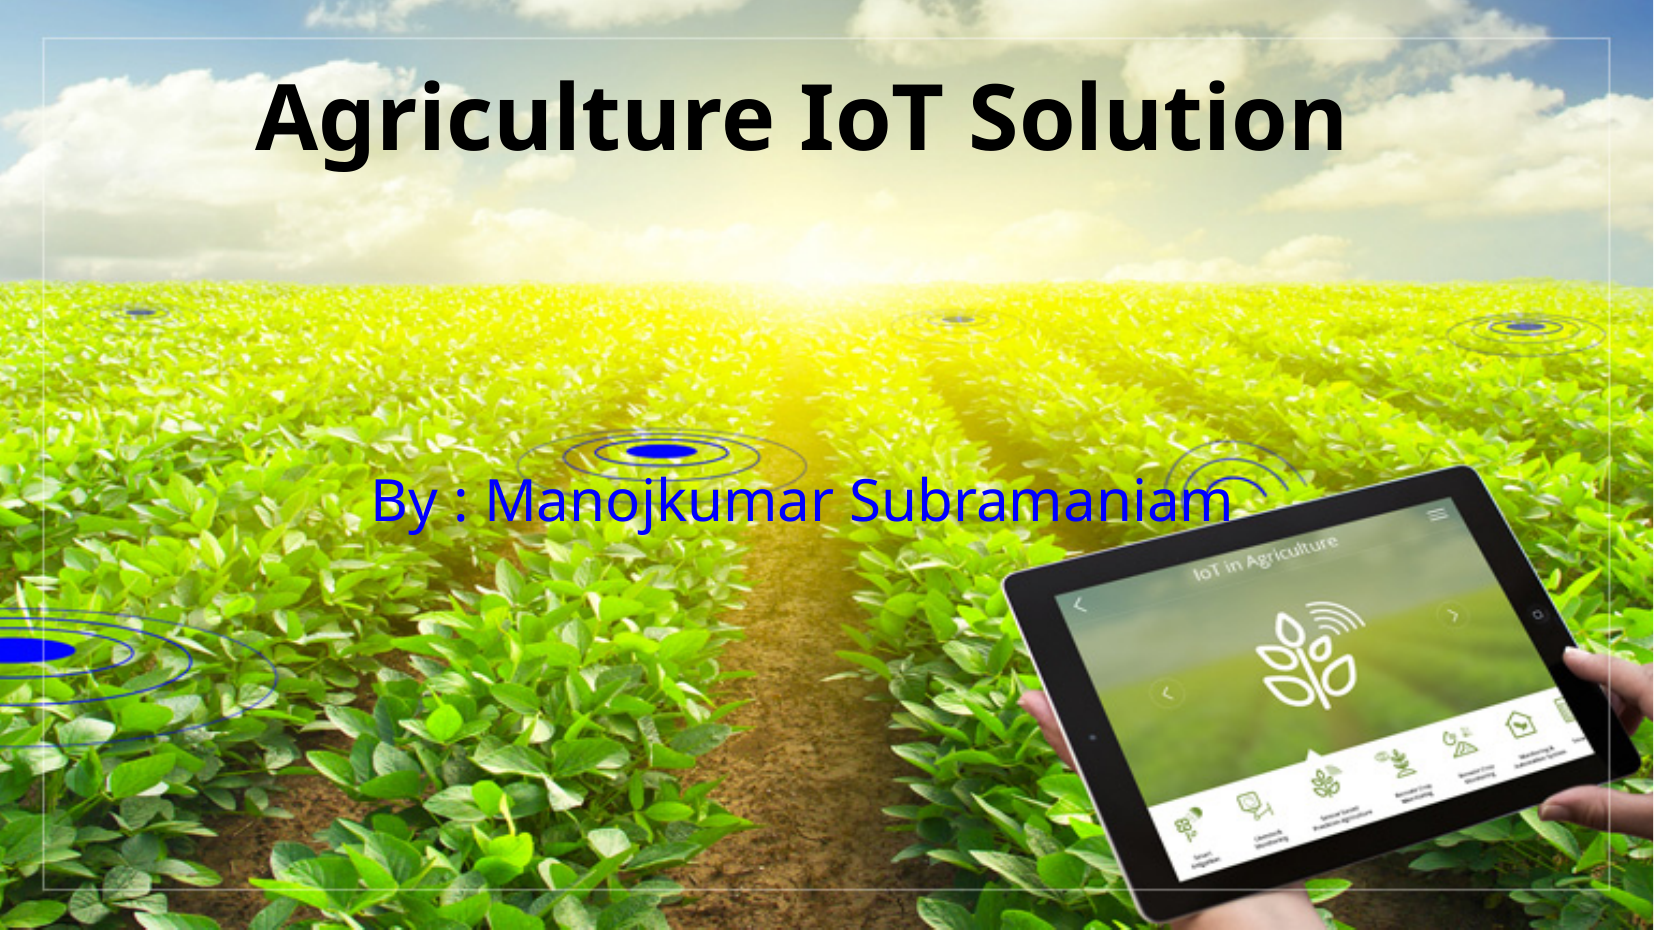

# Agriculture IoT Solution
By : Manojkumar Subramaniam